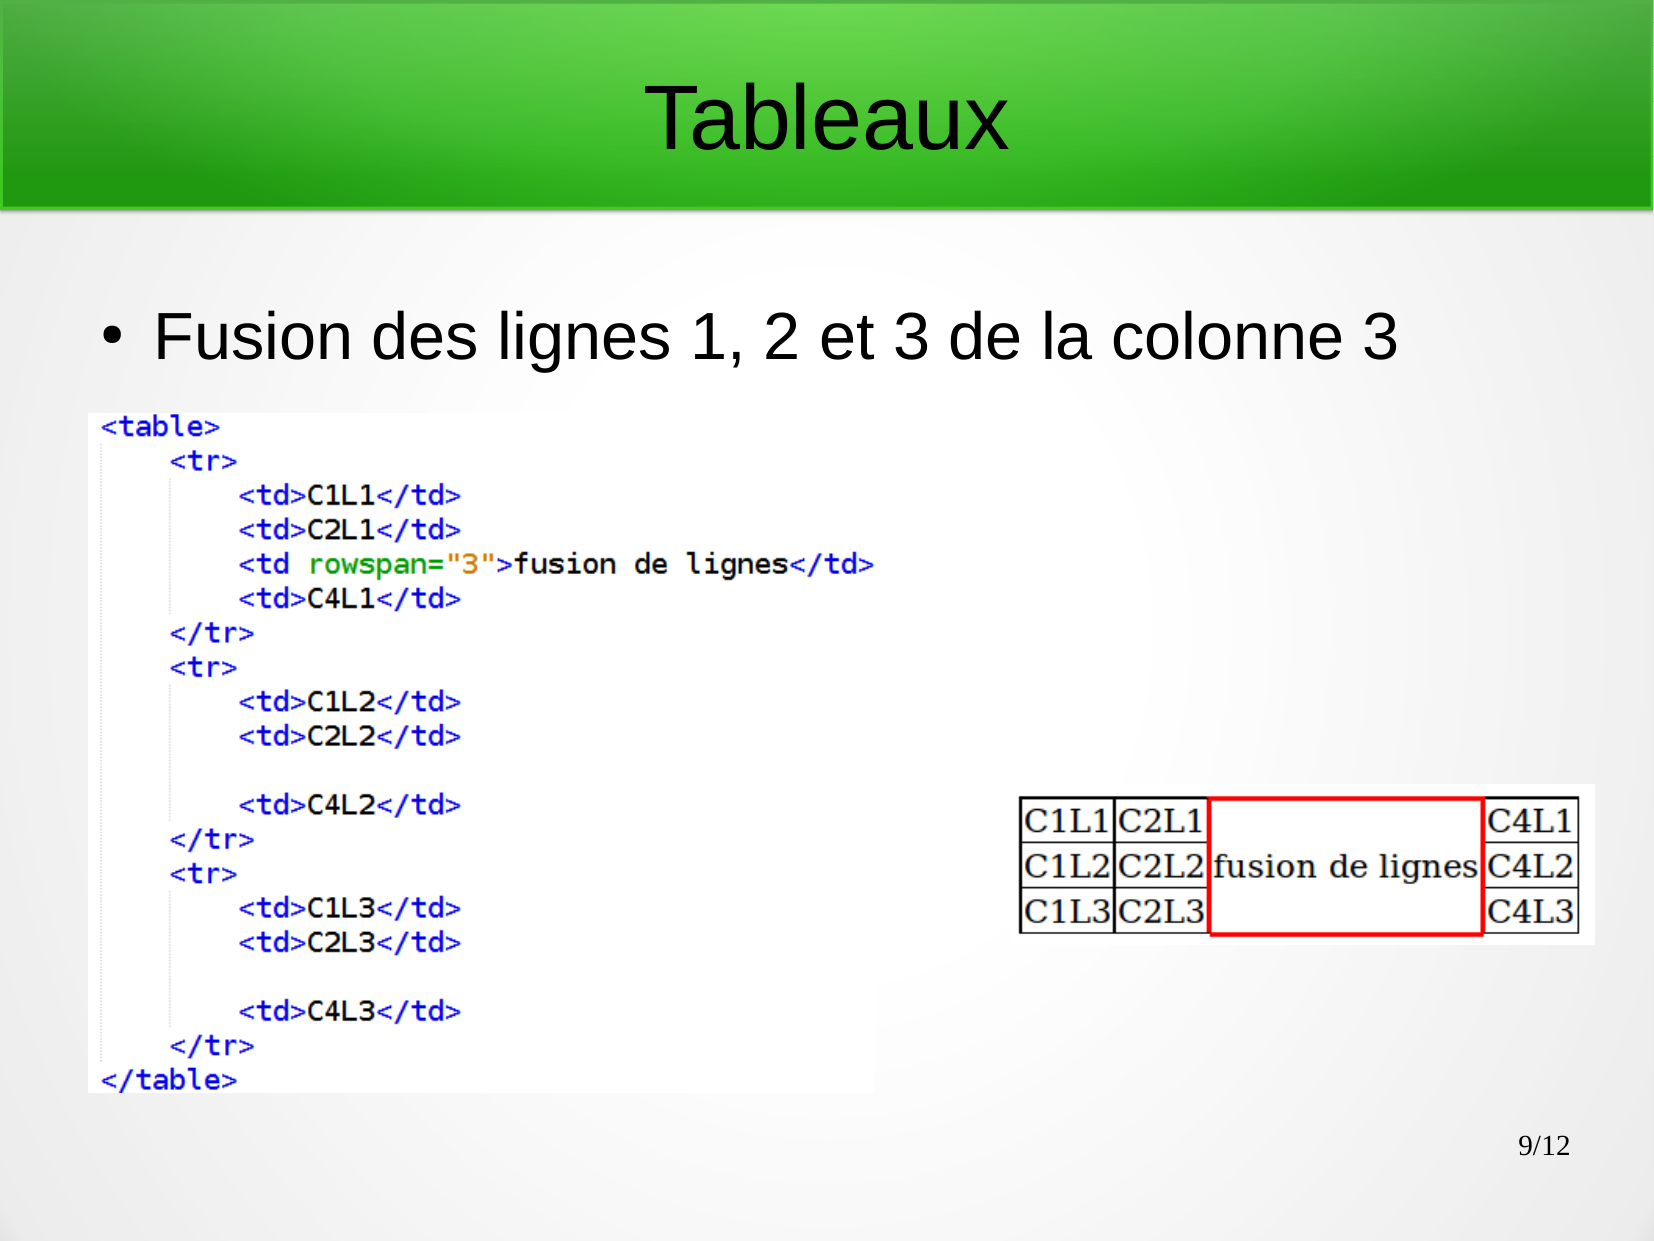

# Tableaux
Fusion des lignes 1, 2 et 3 de la colonne 3
9